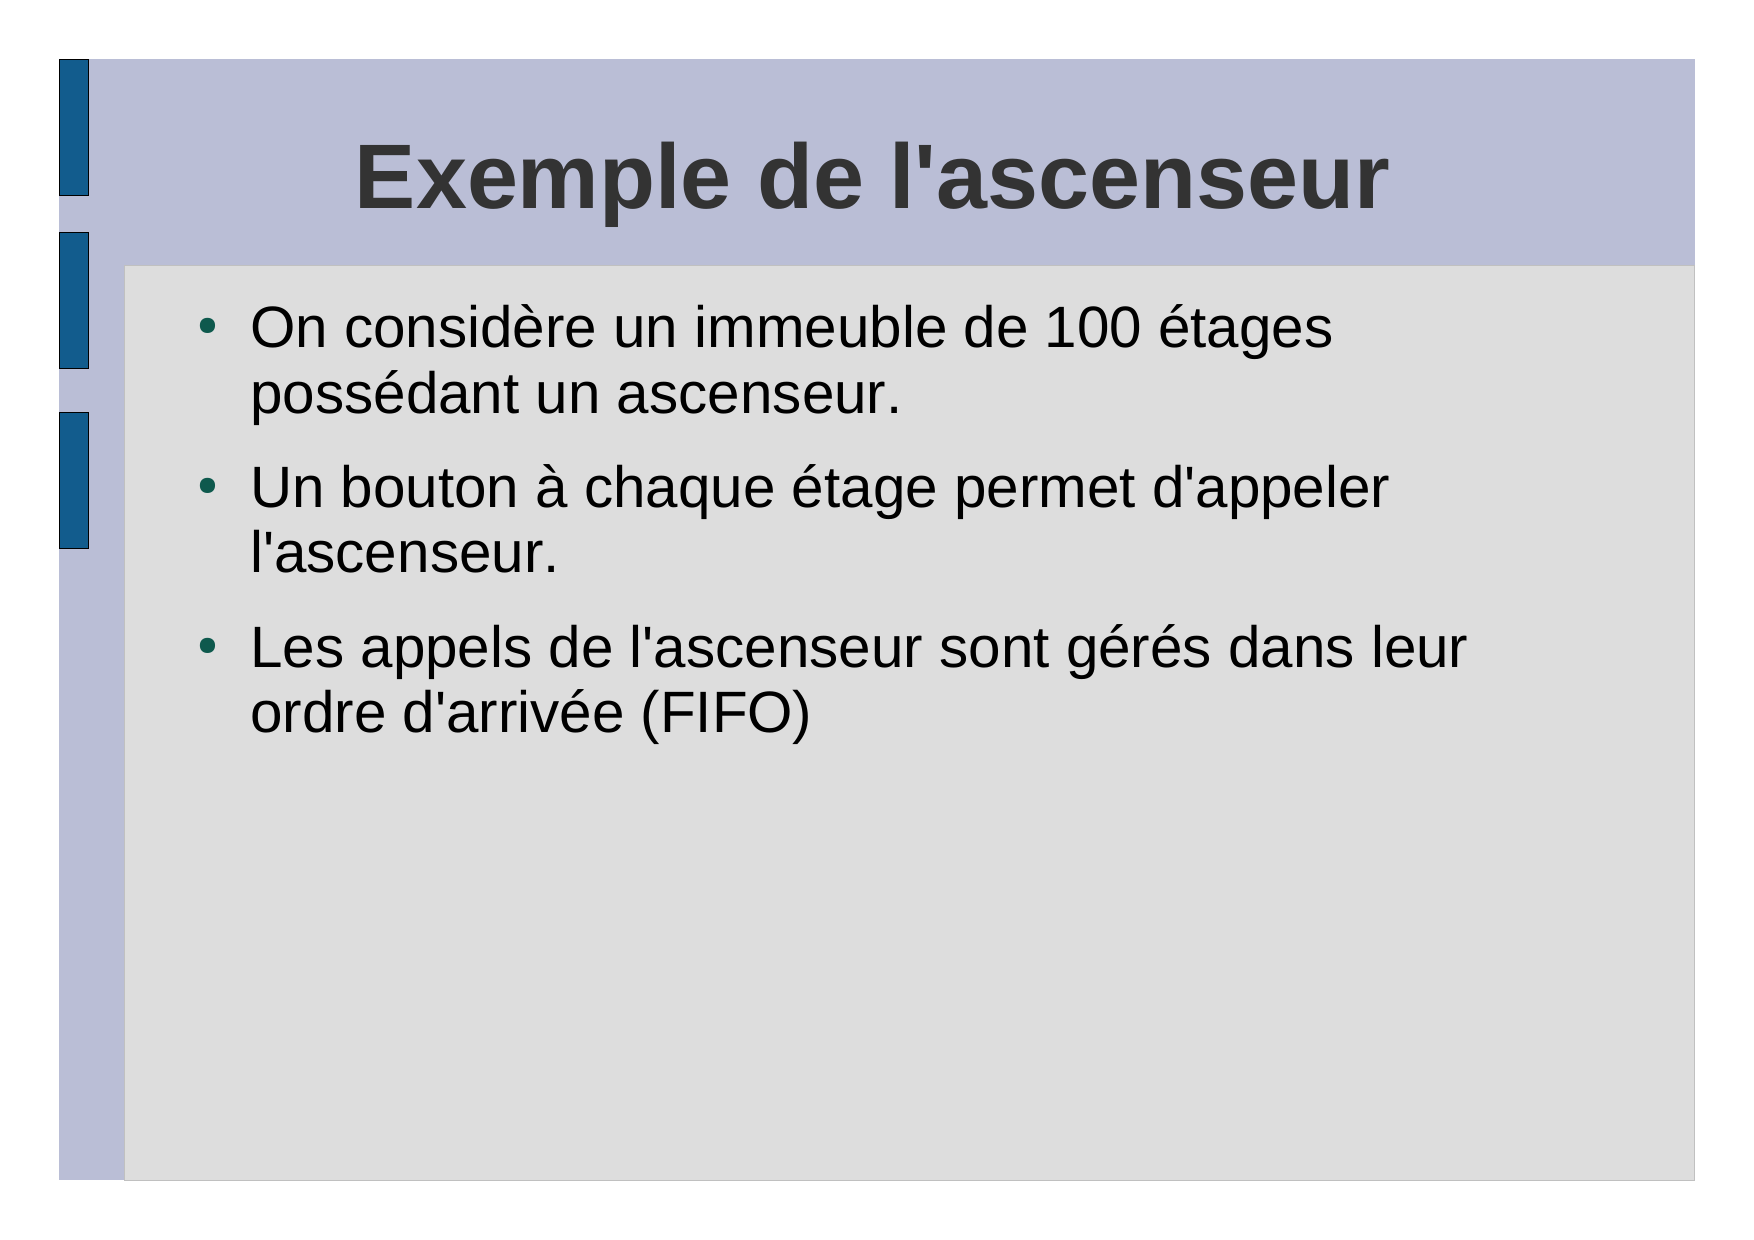

# Exemple de l'ascenseur
On considère un immeuble de 100 étages possédant un ascenseur.
Un bouton à chaque étage permet d'appeler l'ascenseur.
Les appels de l'ascenseur sont gérés dans leur ordre d'arrivée (FIFO)